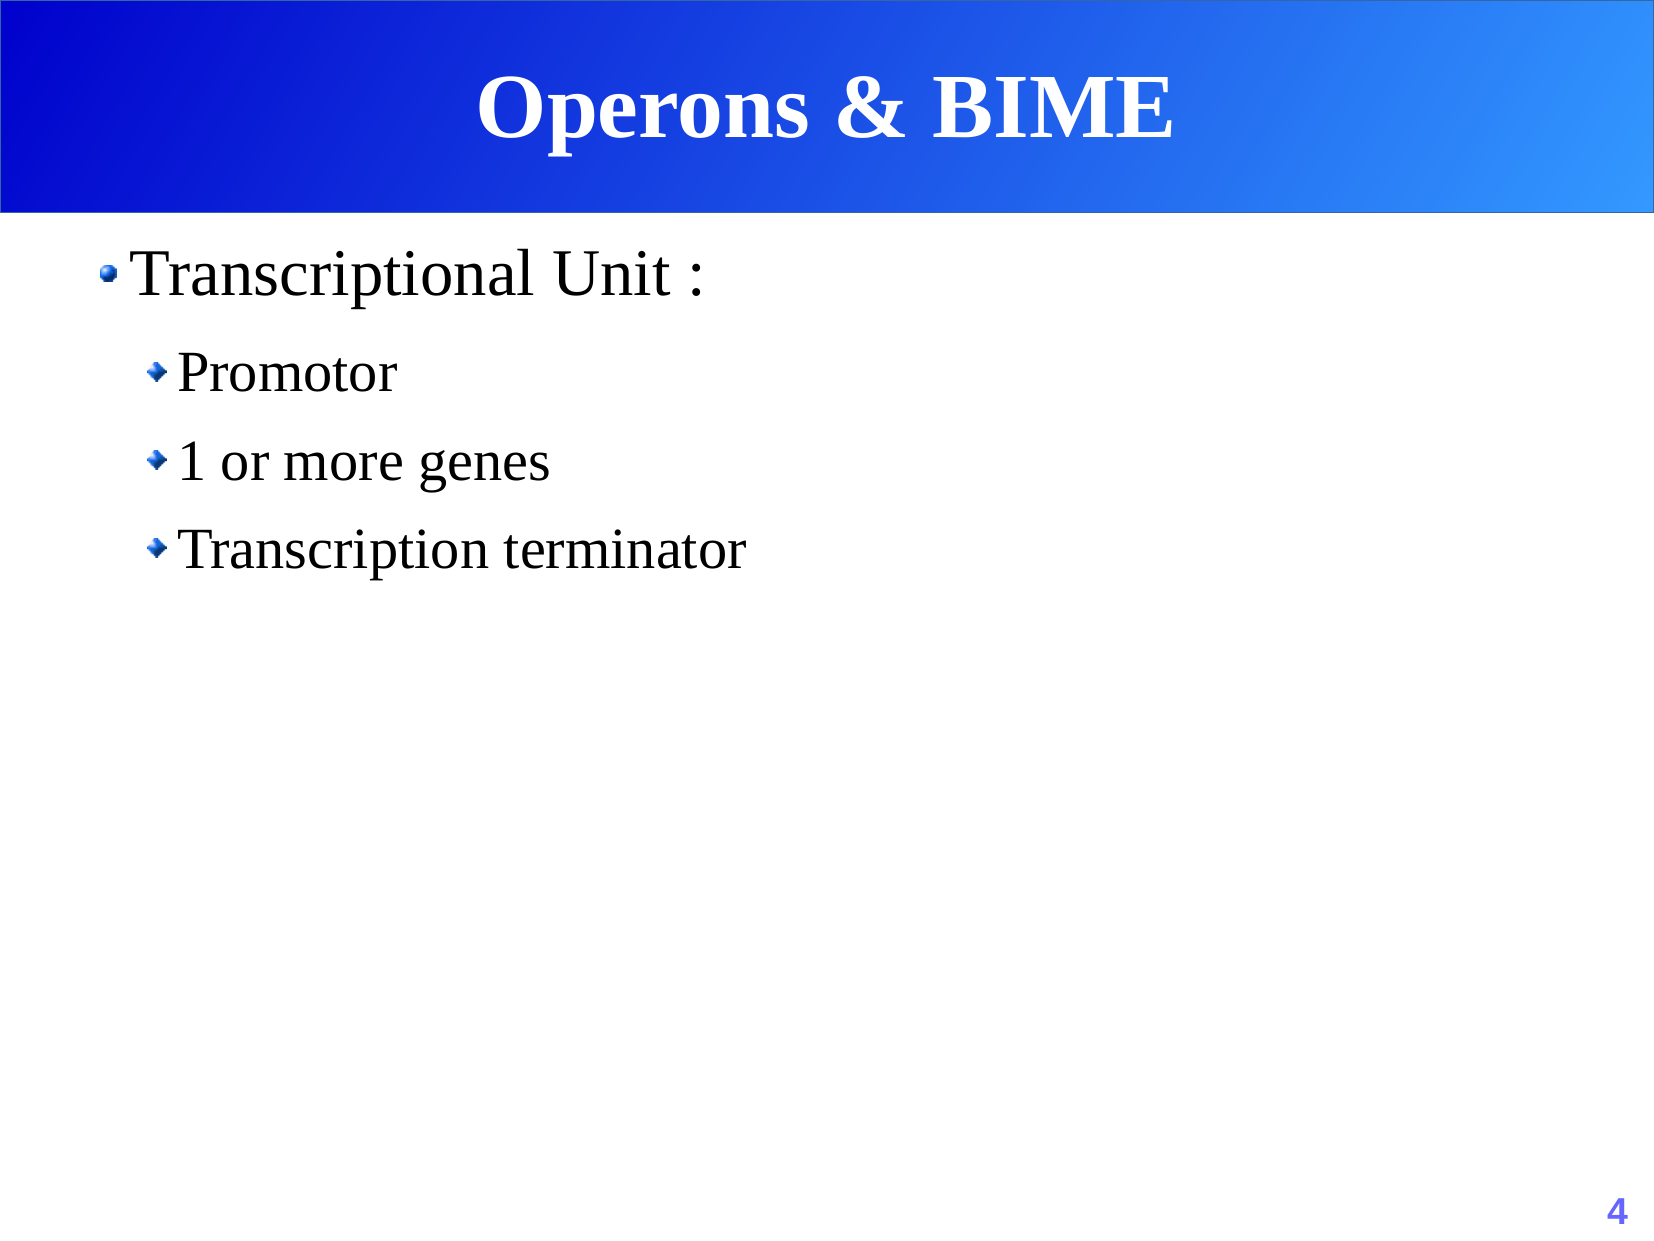

# Operons & BIME
Transcriptional Unit :
Promotor
1 or more genes
Transcription terminator
4